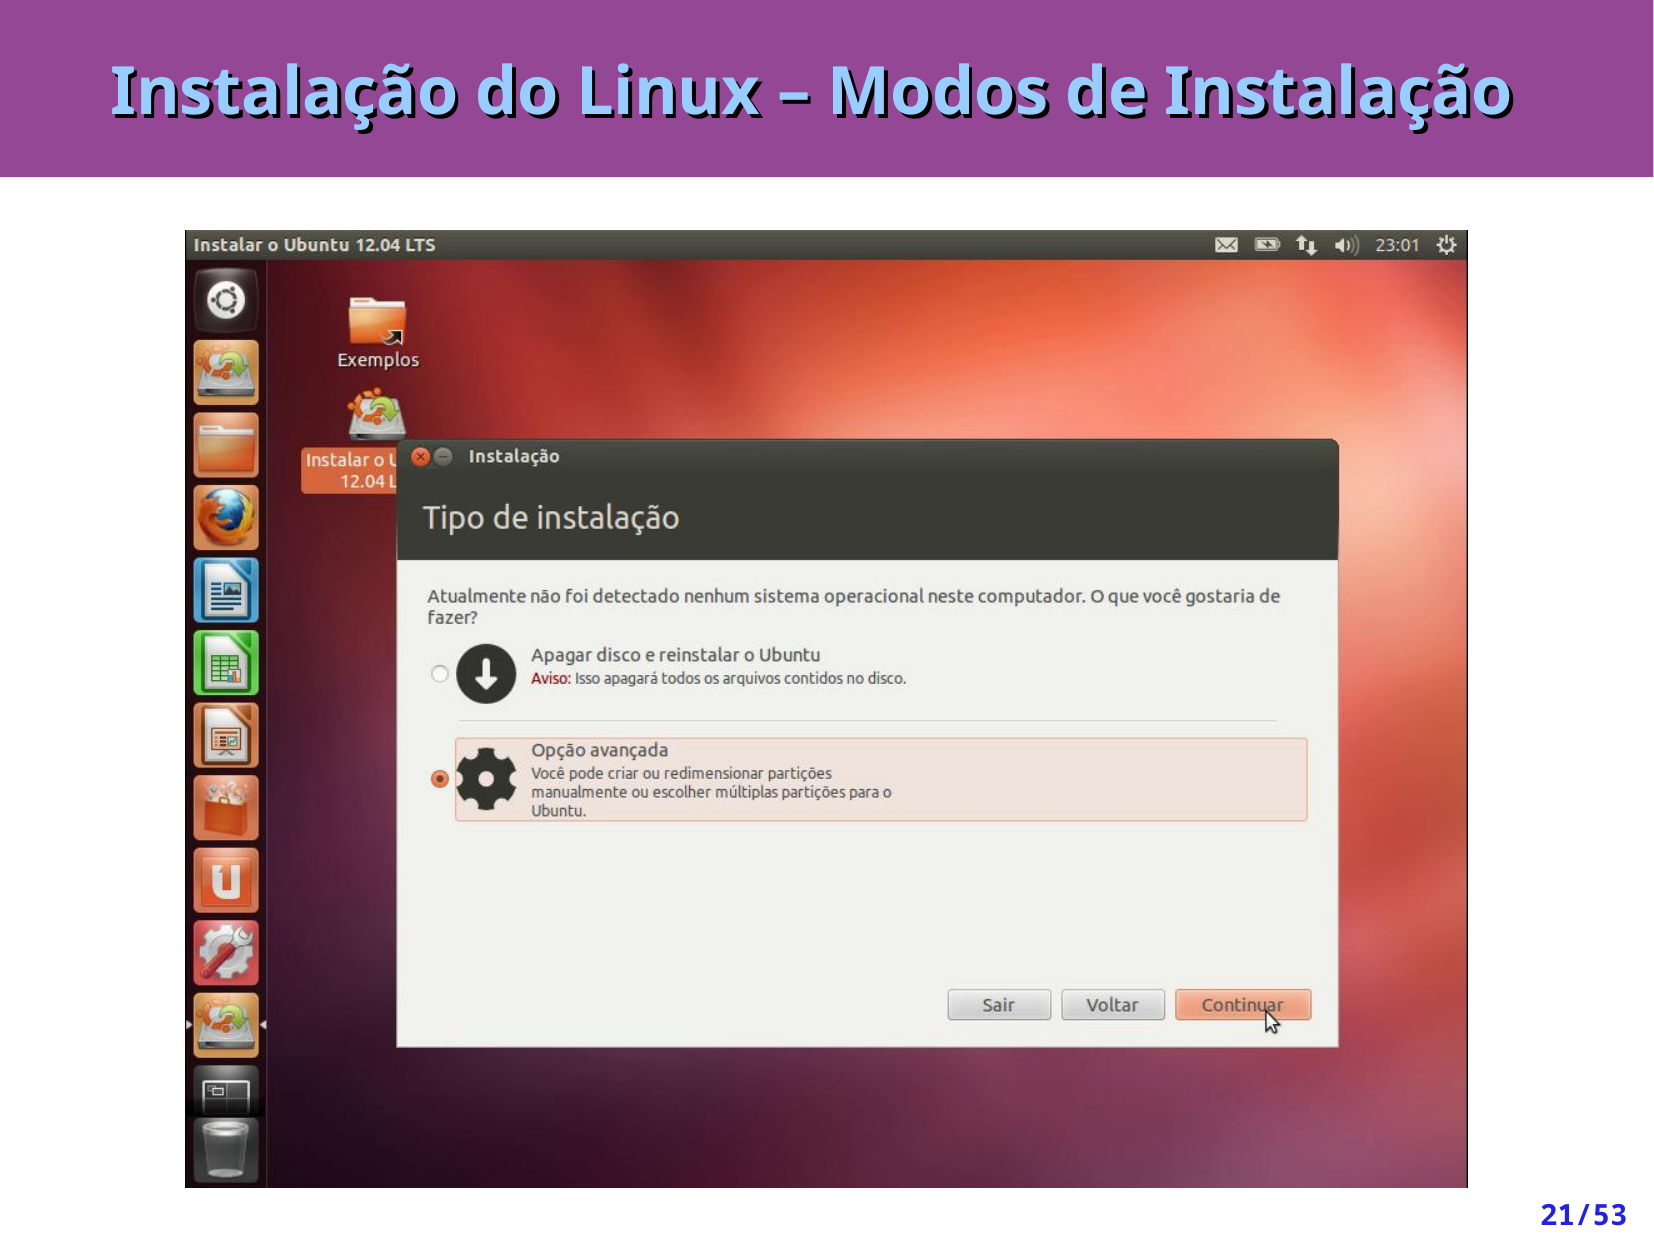

# Instalação do Linux – Modos de Instalação
21